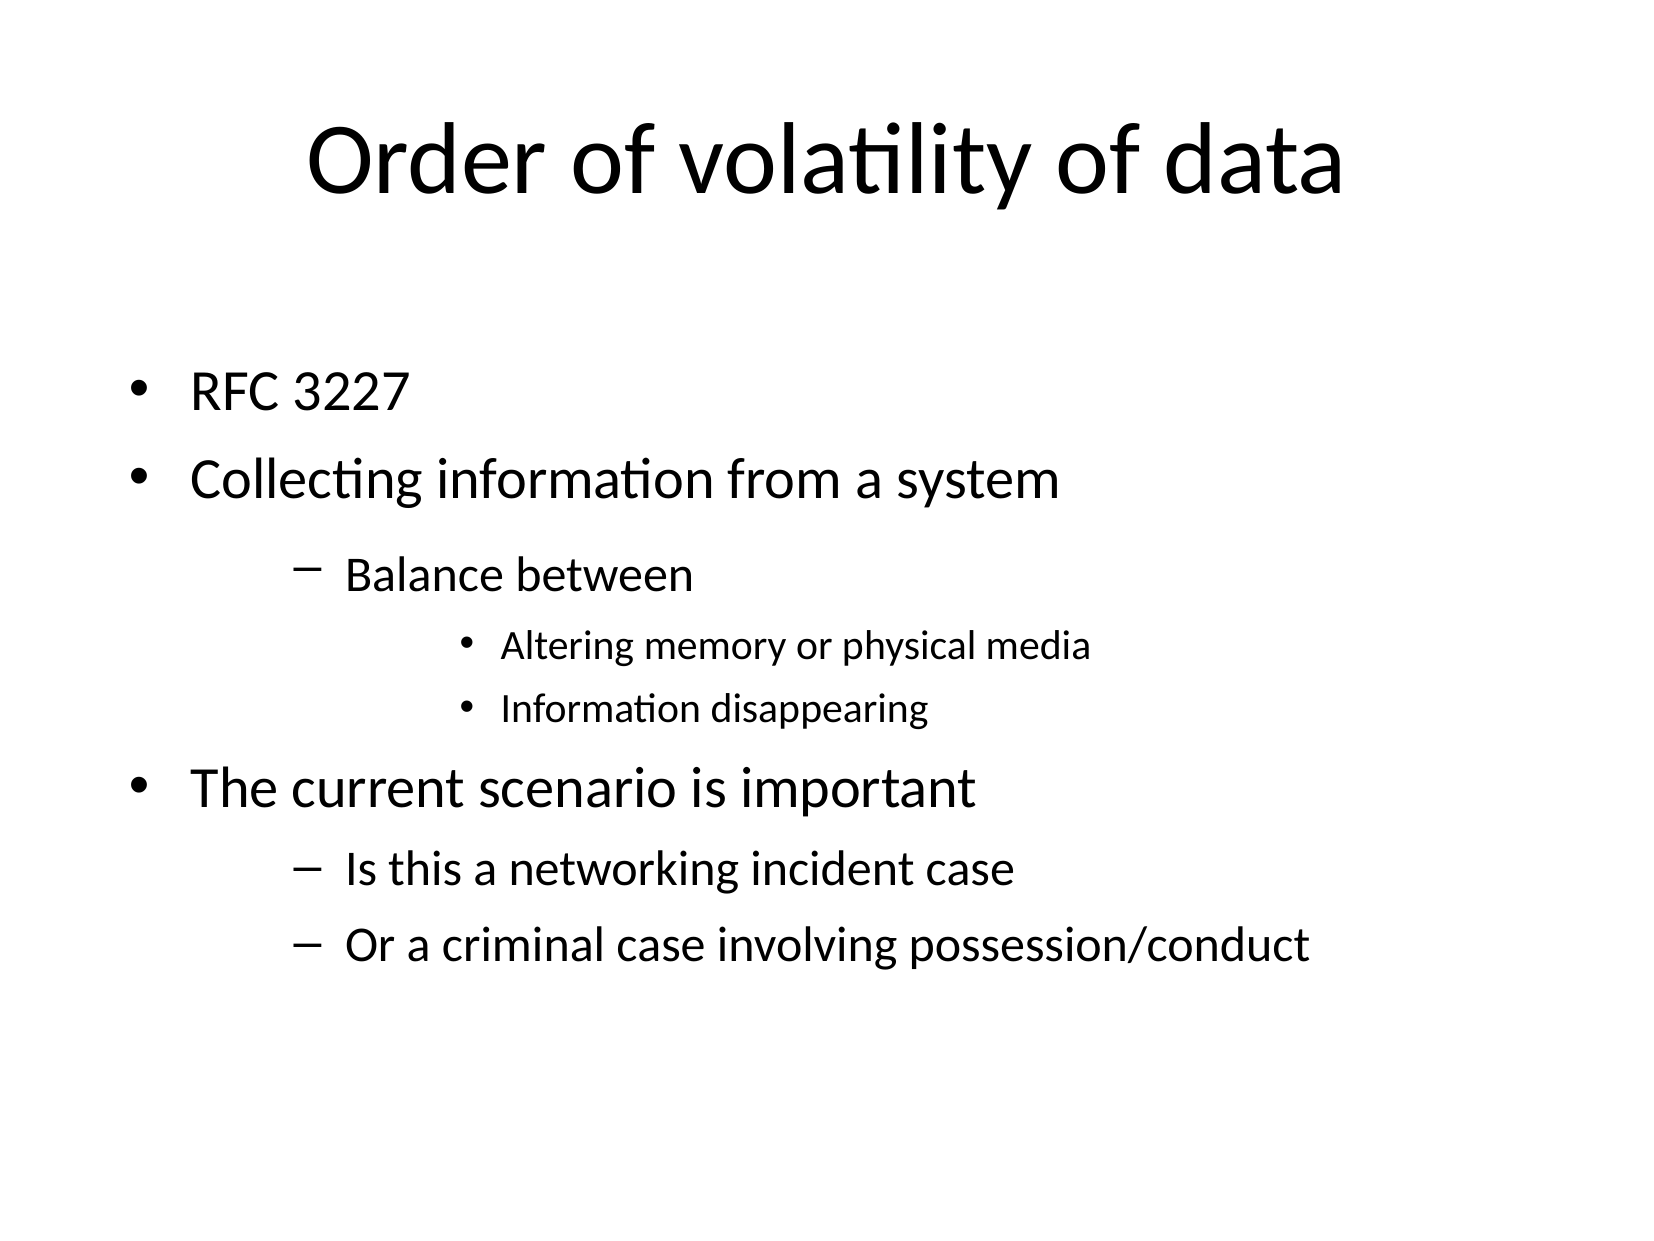

Order of volatility of data
RFC 3227
Collecting information from a system
Balance between
Altering memory or physical media
Information disappearing
The current scenario is important
Is this a networking incident case
Or a criminal case involving possession/conduct